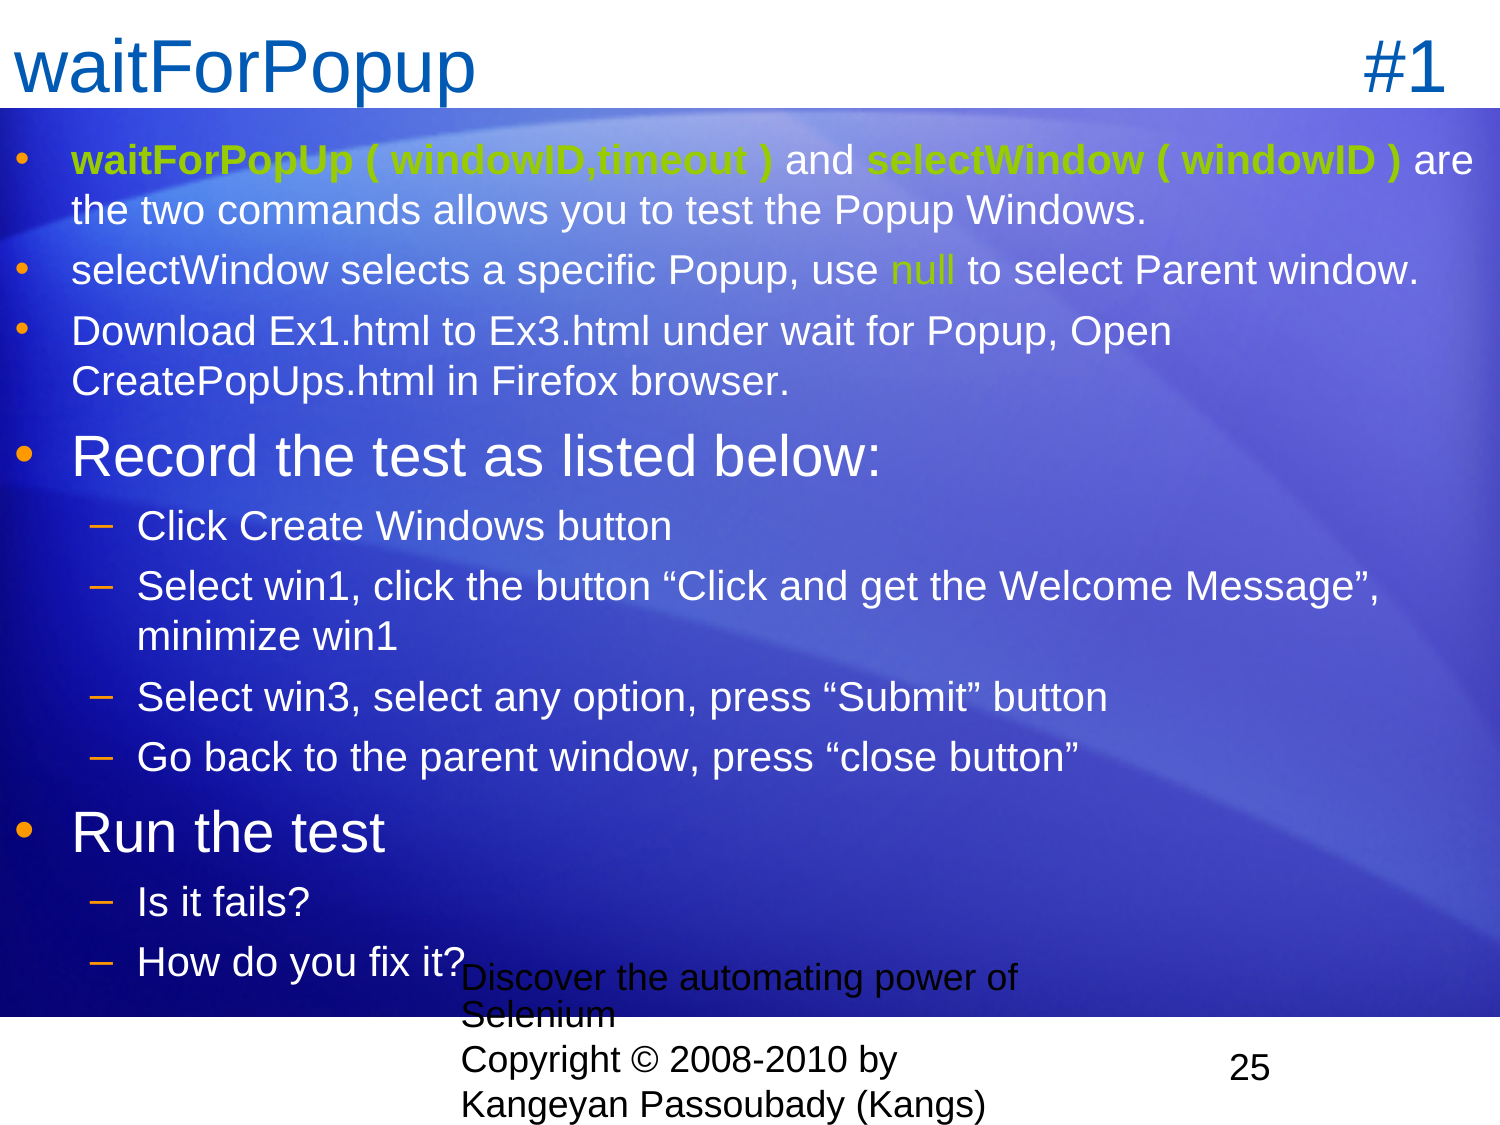

# waitForPopup						#1
waitForPopUp ( windowID,timeout ) and selectWindow ( windowID ) are the two commands allows you to test the Popup Windows.
selectWindow selects a specific Popup, use null to select Parent window.
Download Ex1.html to Ex3.html under wait for Popup, Open CreatePopUps.html in Firefox browser.
Record the test as listed below:
Click Create Windows button
Select win1, click the button “Click and get the Welcome Message”, minimize win1
Select win3, select any option, press “Submit” button
Go back to the parent window, press “close button”
Run the test
Is it fails?
How do you fix it?
Discover the automating power of Selenium
25